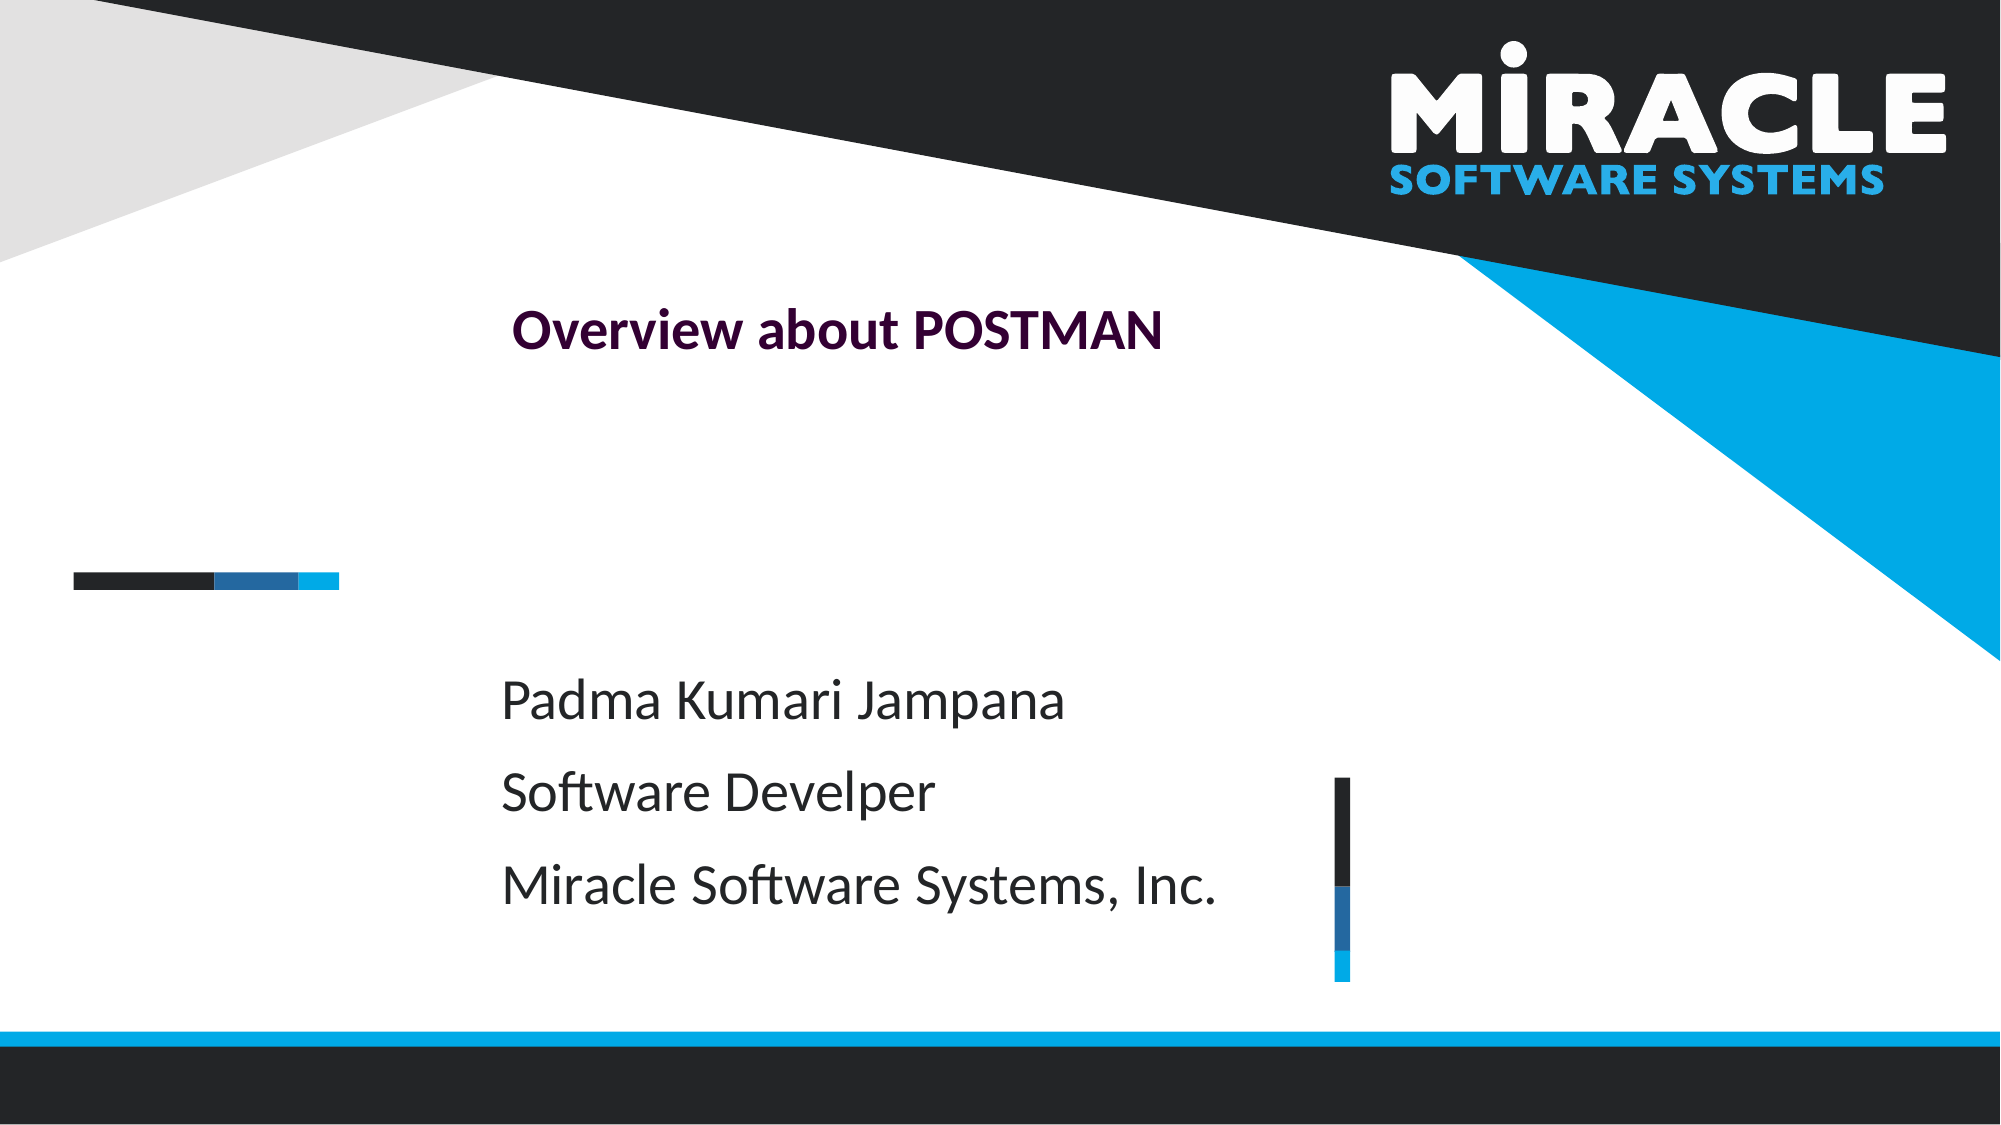

# Overview about POSTMAN
Padma Kumari Jampana
Software Develper
Miracle Software Systems, Inc.